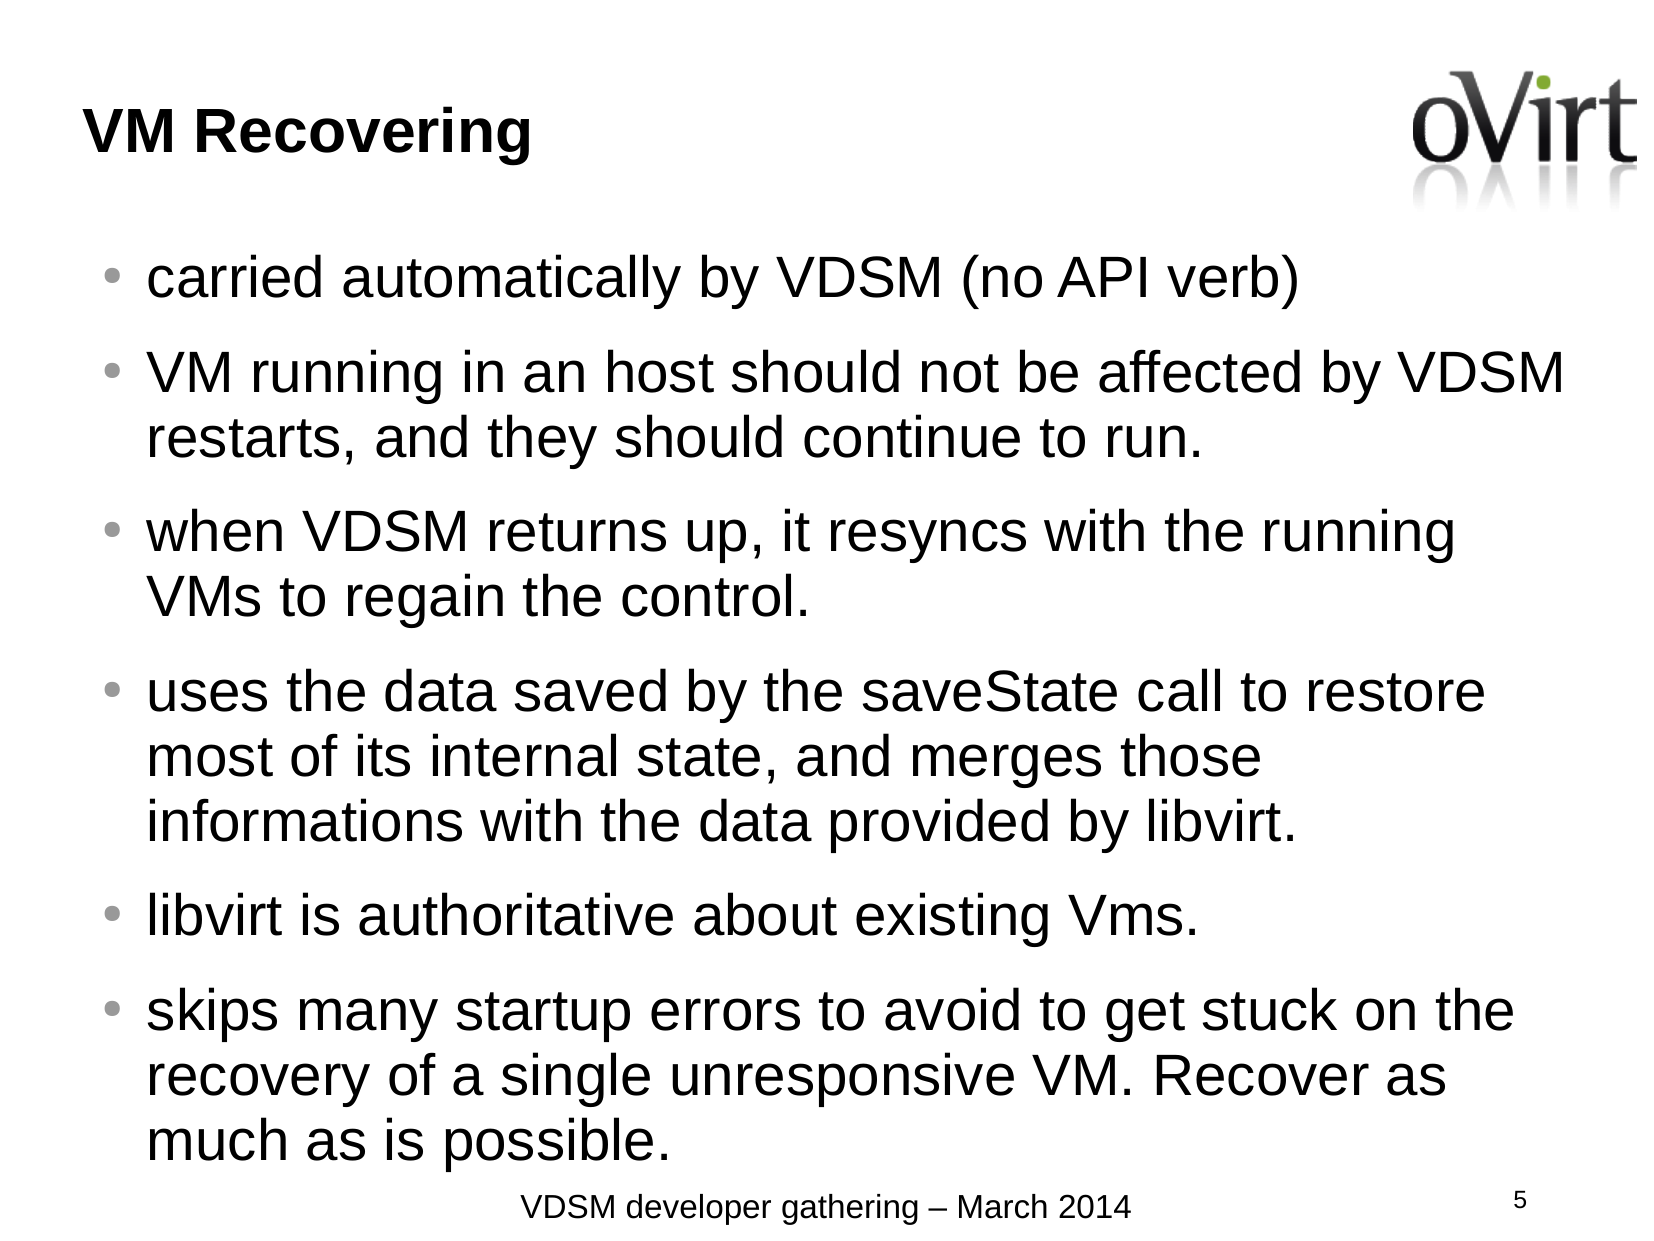

# VM Recovering
carried automatically by VDSM (no API verb)
VM running in an host should not be affected by VDSM restarts, and they should continue to run.
when VDSM returns up, it resyncs with the running VMs to regain the control.
uses the data saved by the saveState call to restore most of its internal state, and merges those informations with the data provided by libvirt.
libvirt is authoritative about existing Vms.
skips many startup errors to avoid to get stuck on the recovery of a single unresponsive VM. Recover as much as is possible.